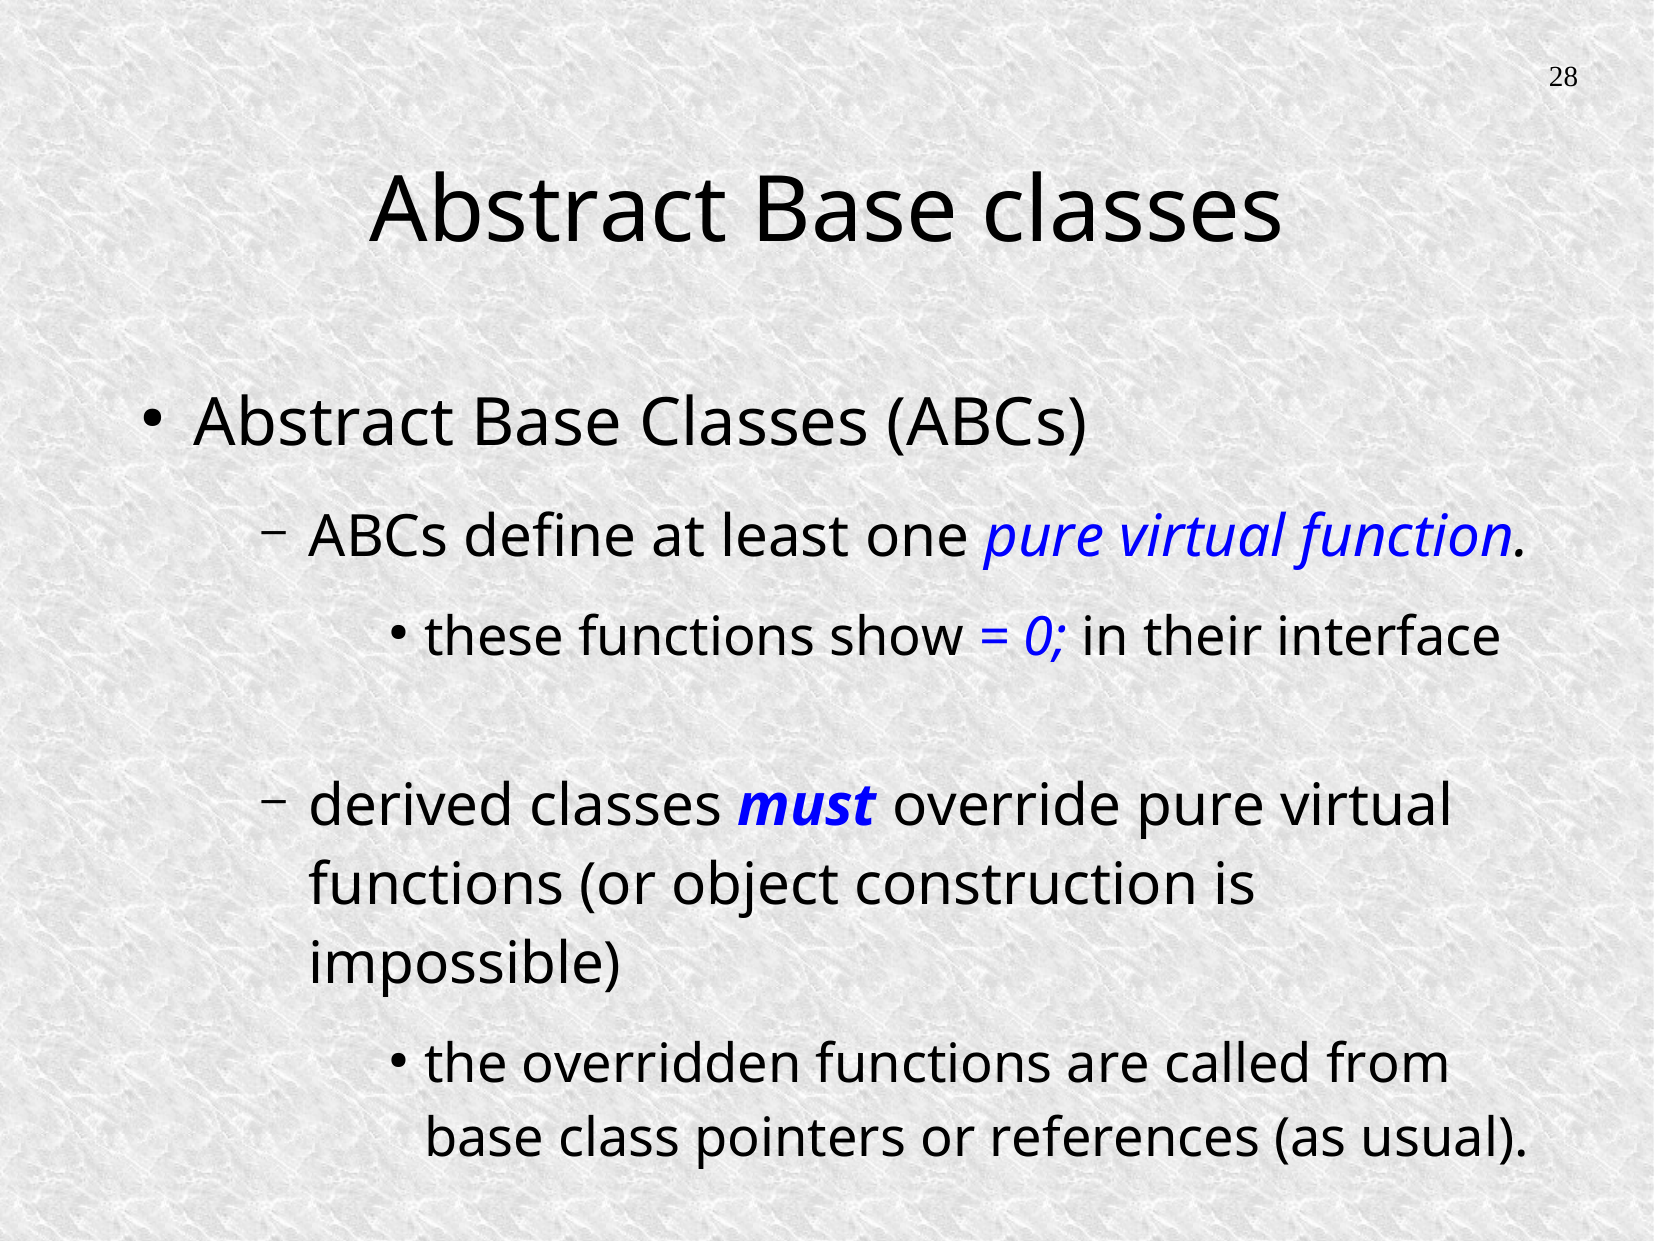

28
# Abstract Base classes
Abstract Base Classes (ABCs)
ABCs define at least one pure virtual function.
these functions show = 0; in their interface
derived classes must override pure virtual functions (or object construction is impossible)
the overridden functions are called from base class pointers or references (as usual).